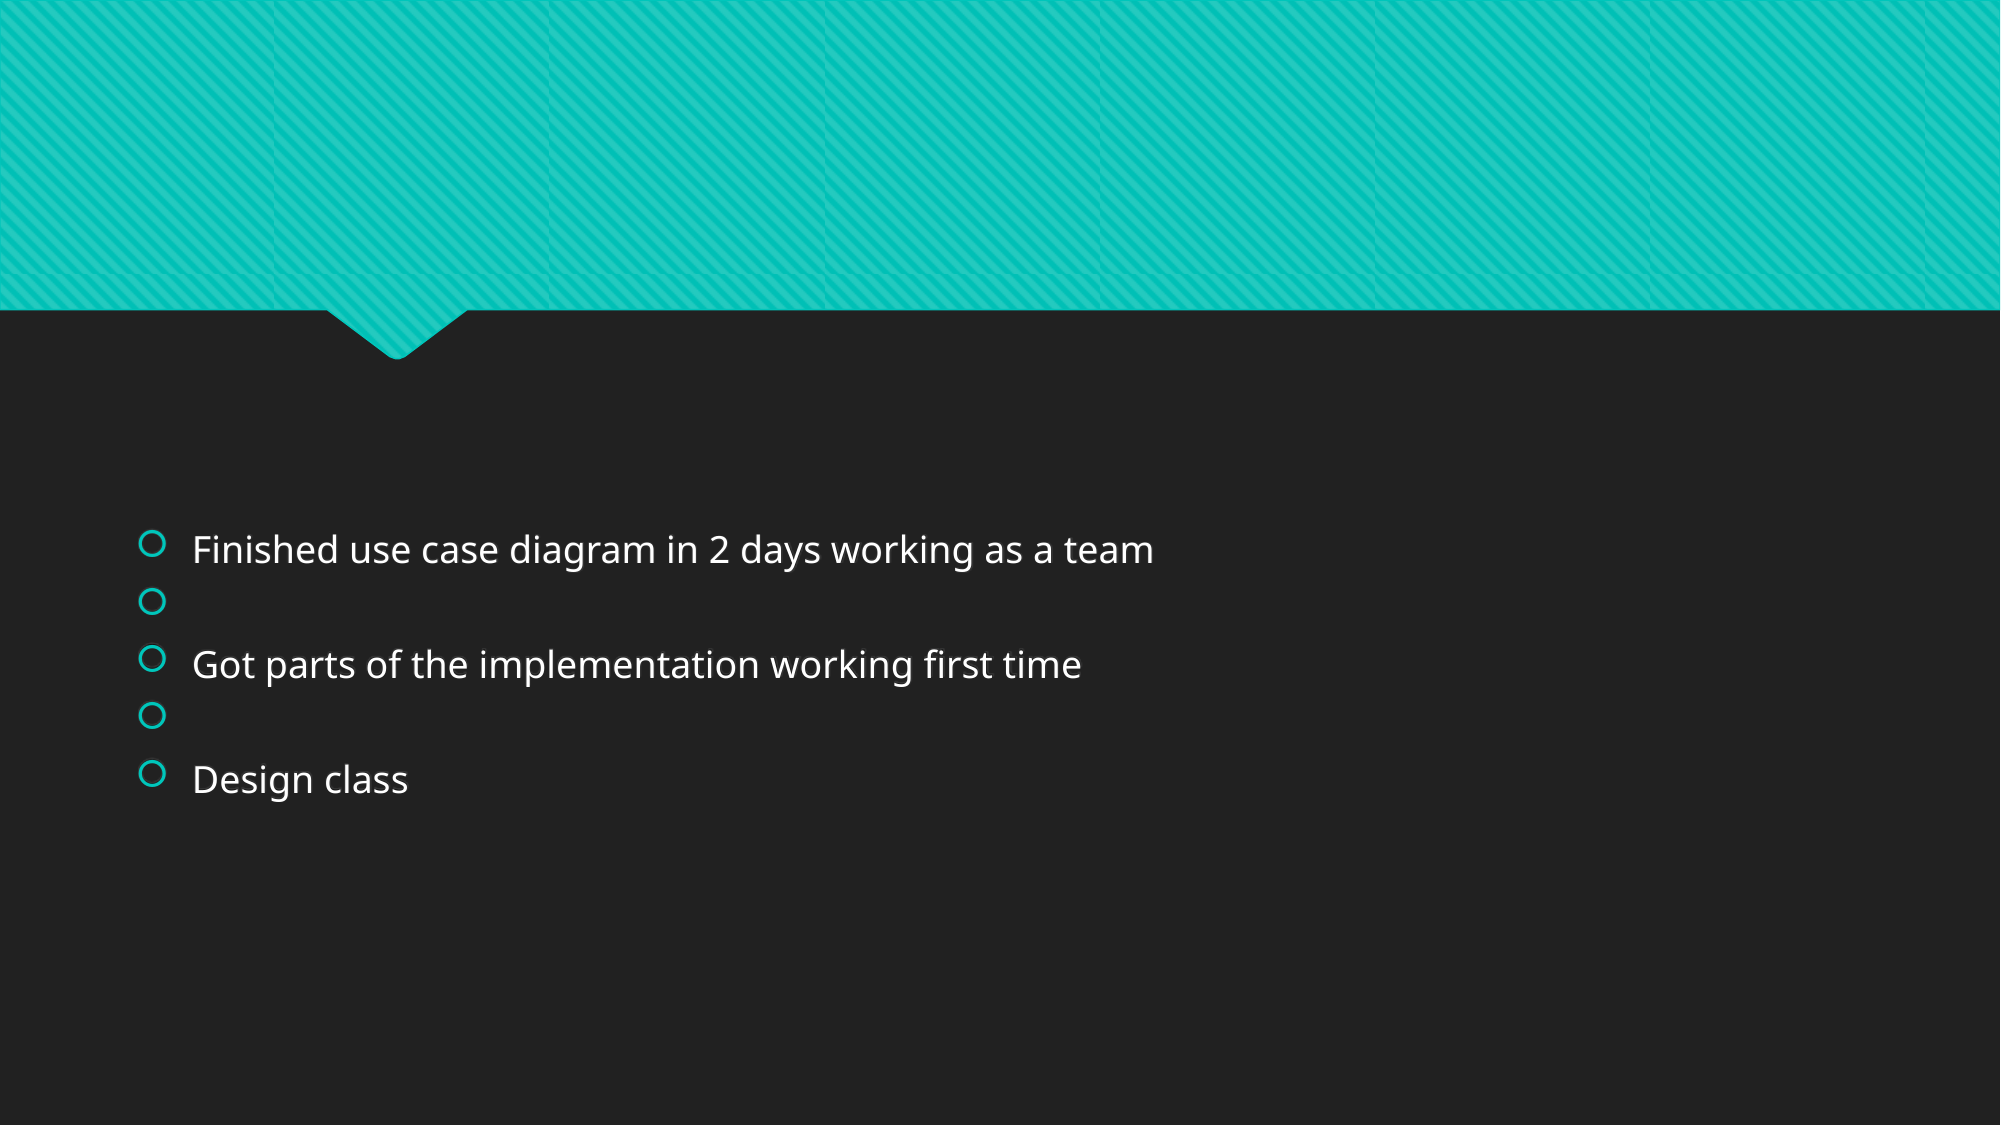

# Finished use case diagram in 2 days working as a team
Got parts of the implementation working first time
Design class